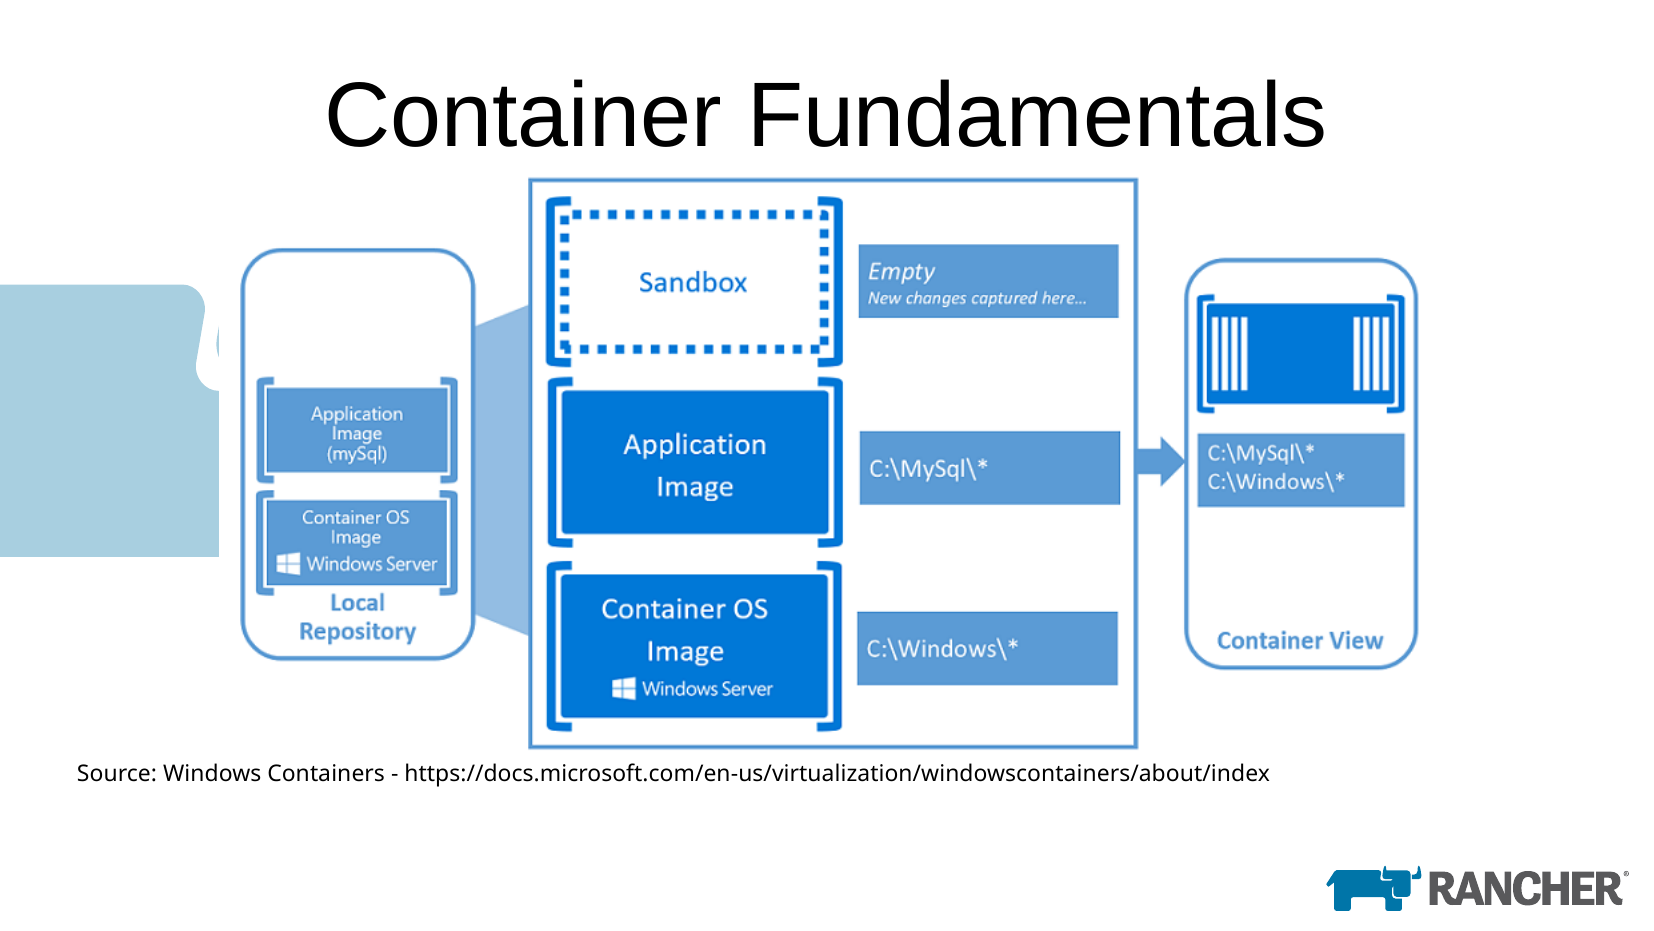

# Container Fundamentals
Source: Windows Containers - https://docs.microsoft.com/en-us/virtualization/windowscontainers/about/index